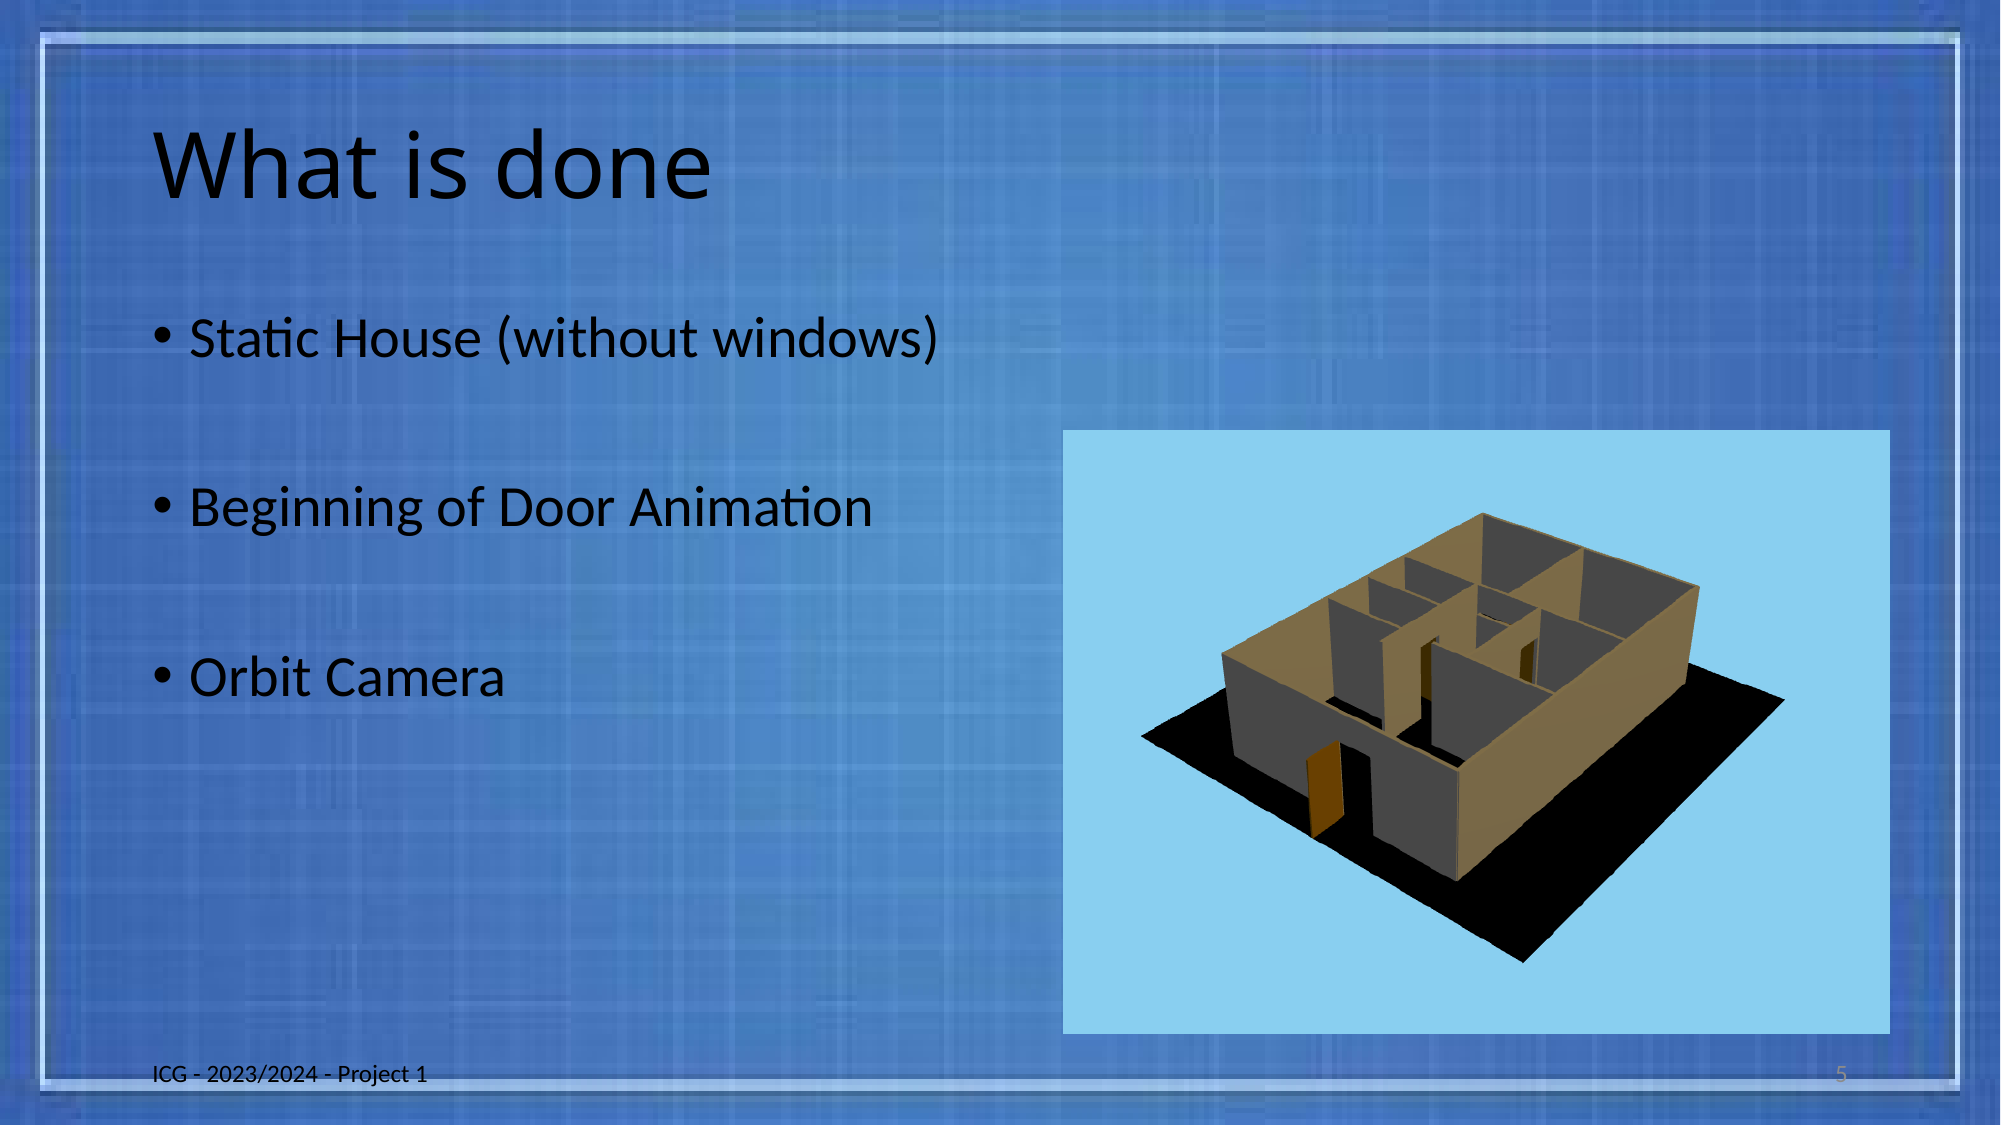

# What is done
Static House (without windows)
Beginning of Door Animation
Orbit Camera
ICG - 2023/2024 - Project 1
5